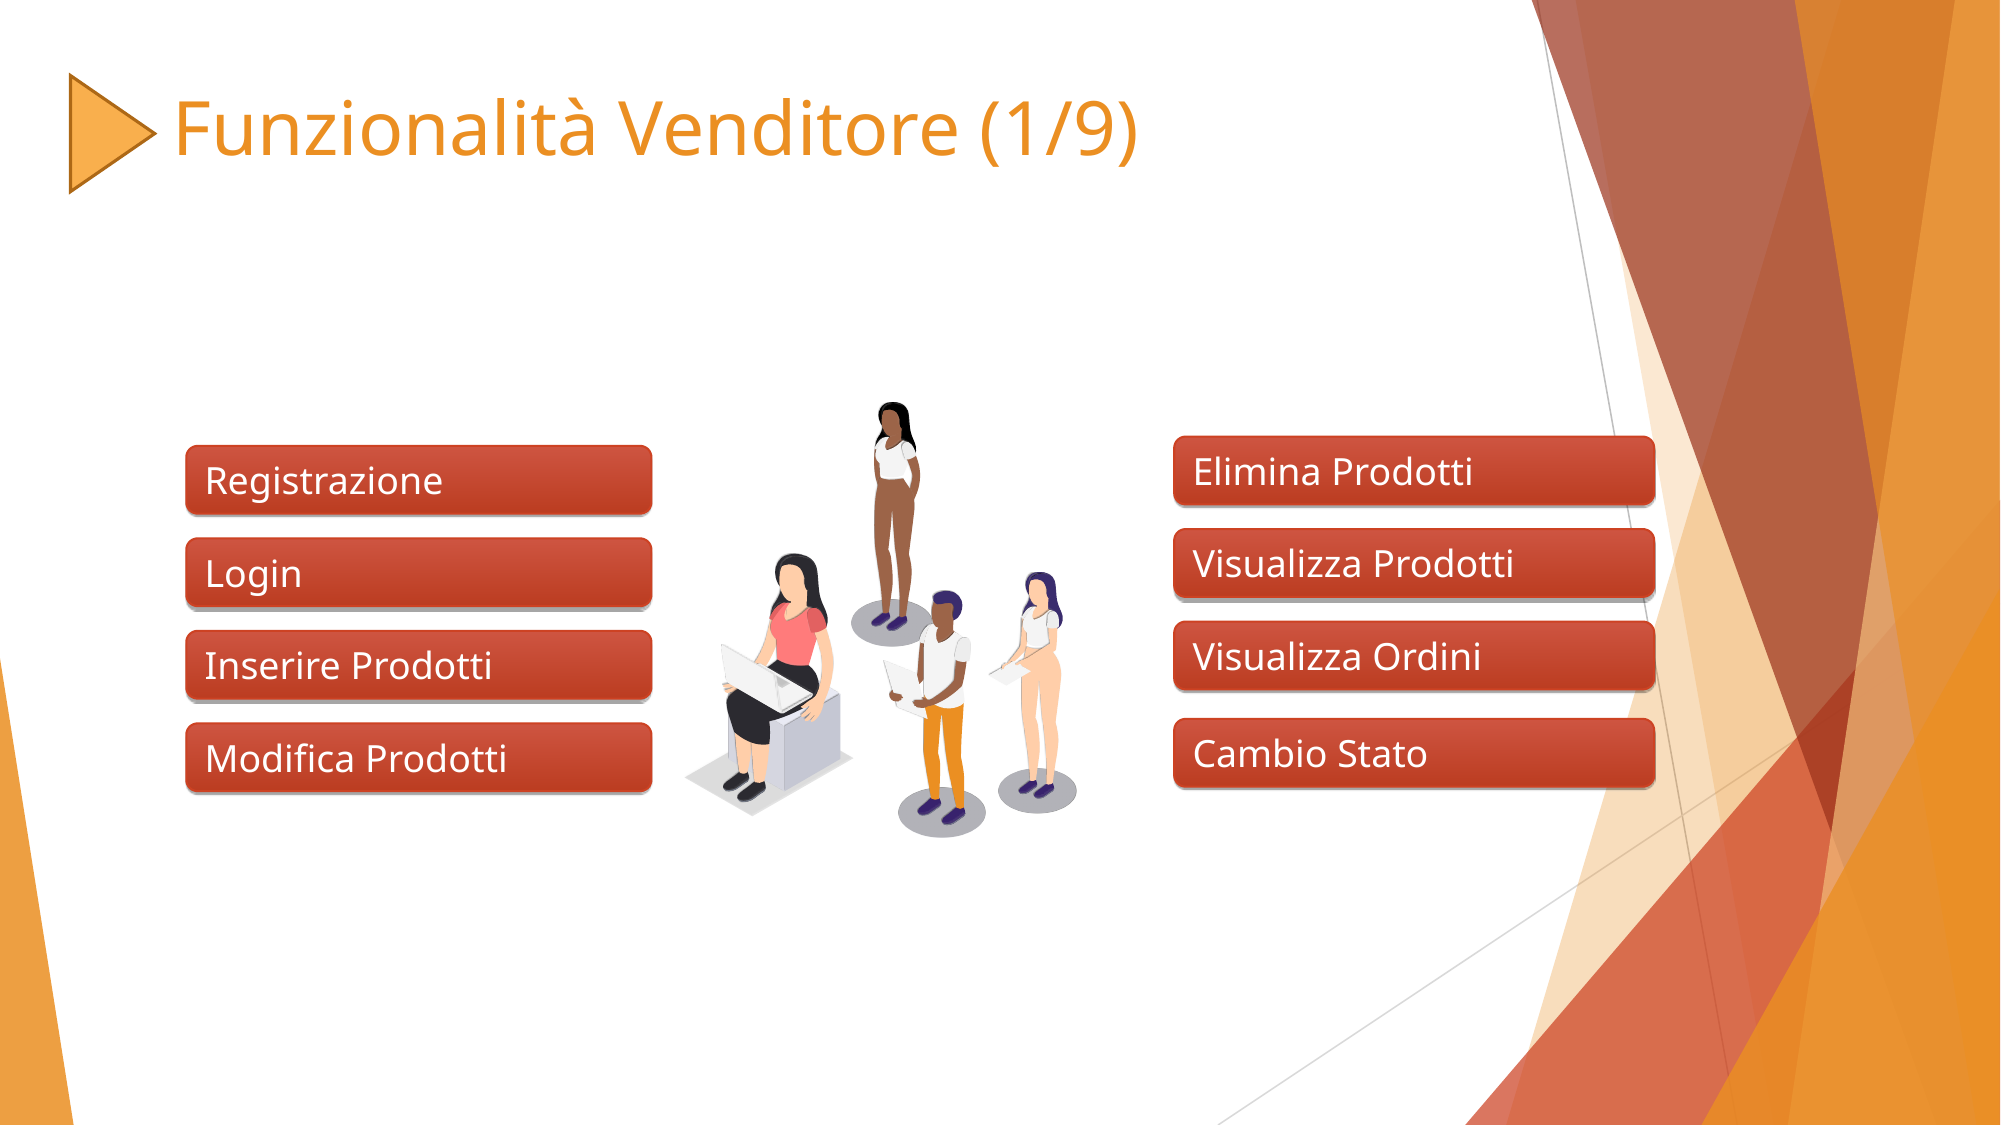

Funzionalità Venditore (1/9)
Elimina Prodotti
Registrazione
Visualizza Prodotti
Login
Visualizza Ordini
Inserire Prodotti
Cambio Stato
Modifica Prodotti